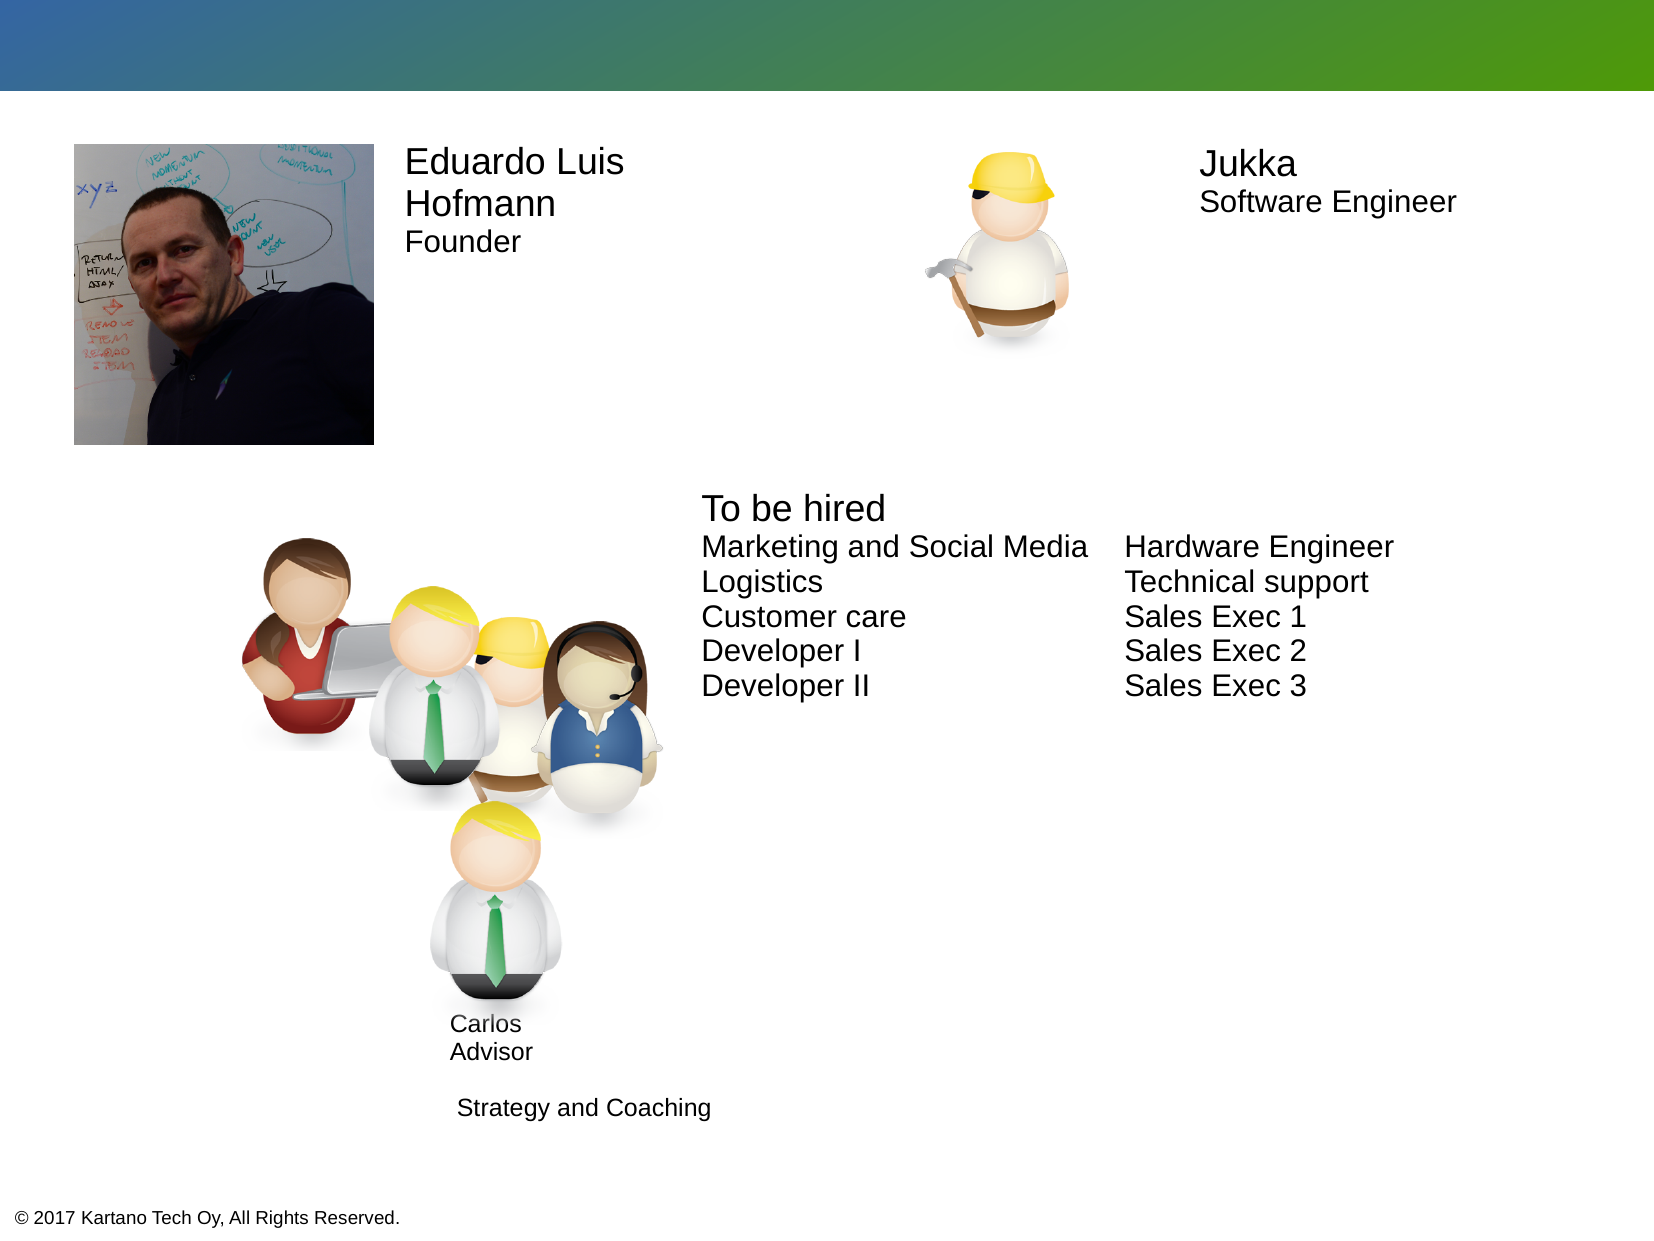

team
Eduardo Luis Hofmann
Founder
Jukka
Software Engineer
To be hired
Marketing and Social Media
Logistics
Customer care
Developer I
Developer II
Hardware Engineer
Technical support
Sales Exec 1
Sales Exec 2
Sales Exec 3
Carlos
Advisor
 Strategy and Coaching
© 2017 Kartano Tech Oy, All Rights Reserved.